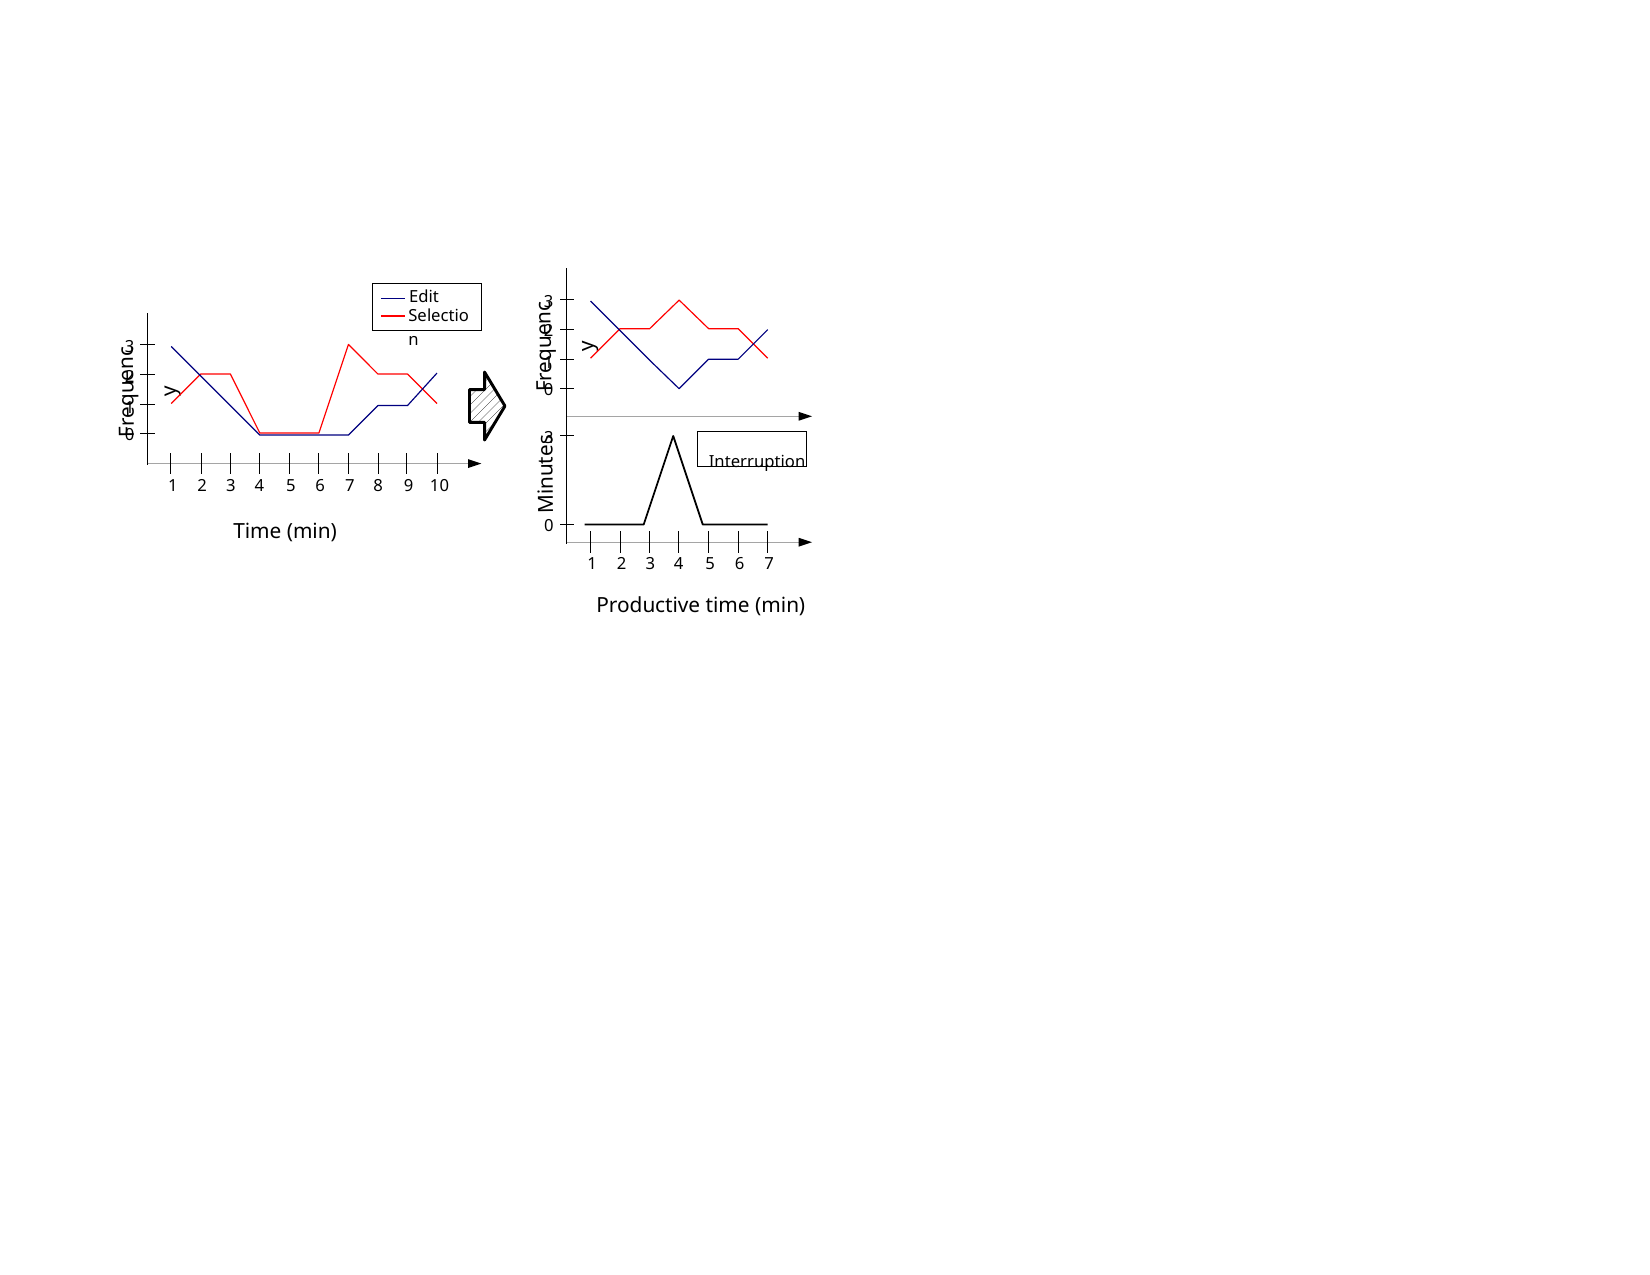

Edit
3
Frequency
Selection
2
3
Frequency
1
2
0
1
0
3
Interruption
Minutes
1
2
3
4
5
6
7
8
9
10
Time (min)
0
1
2
3
4
5
6
7
Productive time (min)